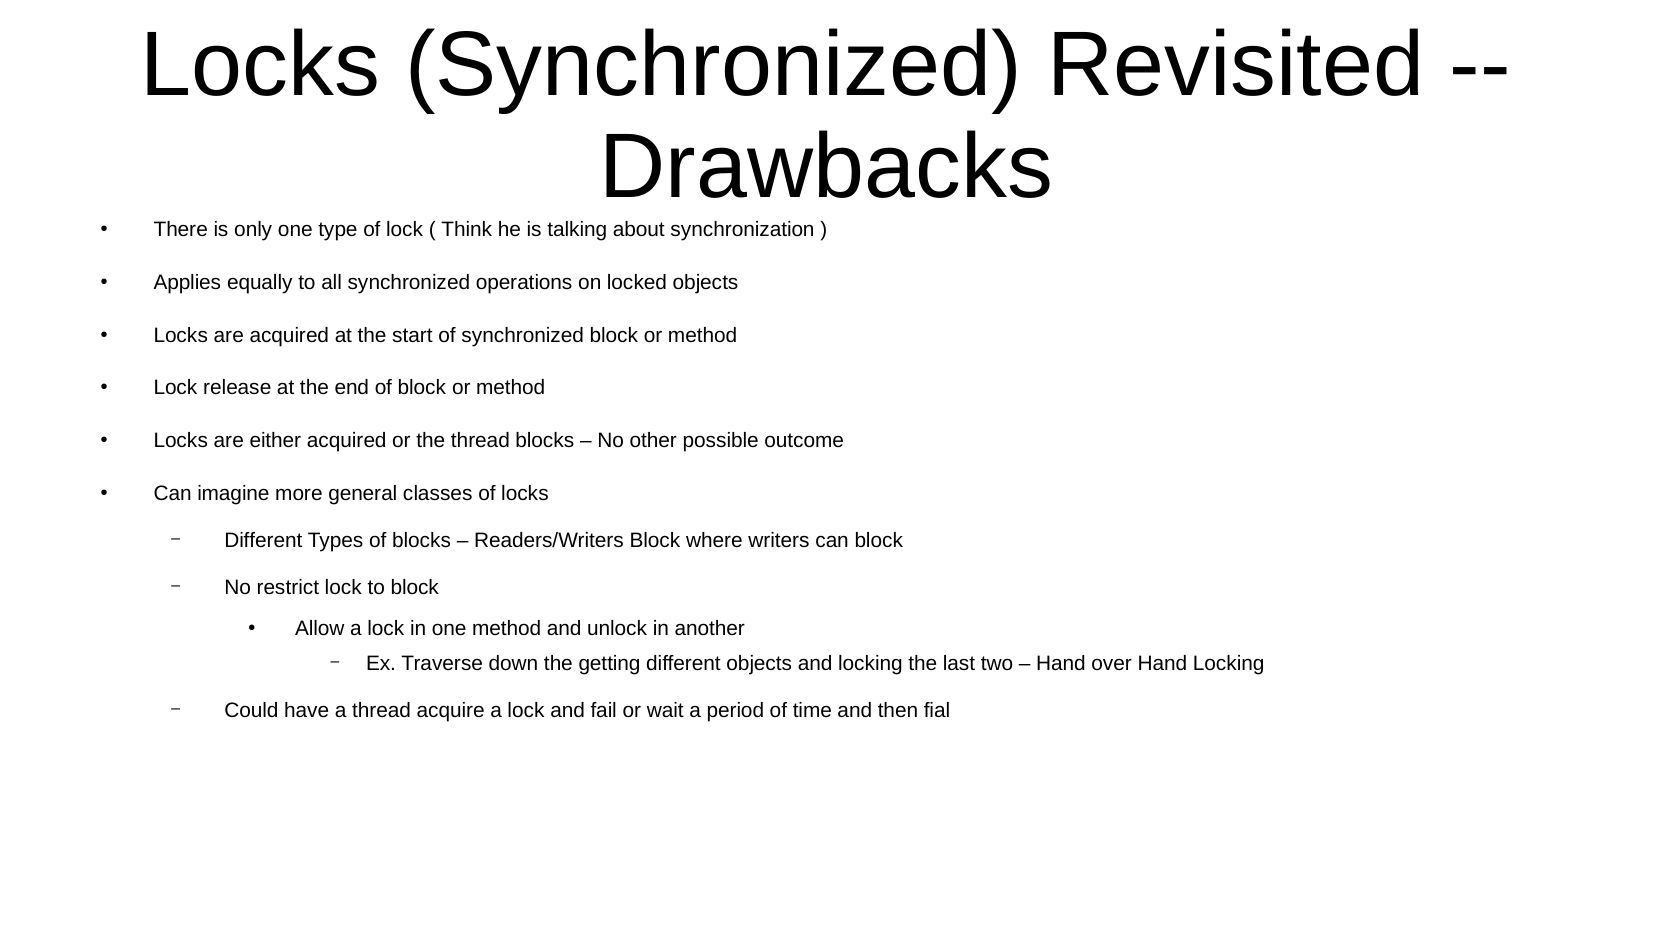

# Locks (Synchronized) Revisited -- Drawbacks
There is only one type of lock ( Think he is talking about synchronization )
Applies equally to all synchronized operations on locked objects
Locks are acquired at the start of synchronized block or method
Lock release at the end of block or method
Locks are either acquired or the thread blocks – No other possible outcome
Can imagine more general classes of locks
Different Types of blocks – Readers/Writers Block where writers can block
No restrict lock to block
Allow a lock in one method and unlock in another
Ex. Traverse down the getting different objects and locking the last two – Hand over Hand Locking
Could have a thread acquire a lock and fail or wait a period of time and then fial